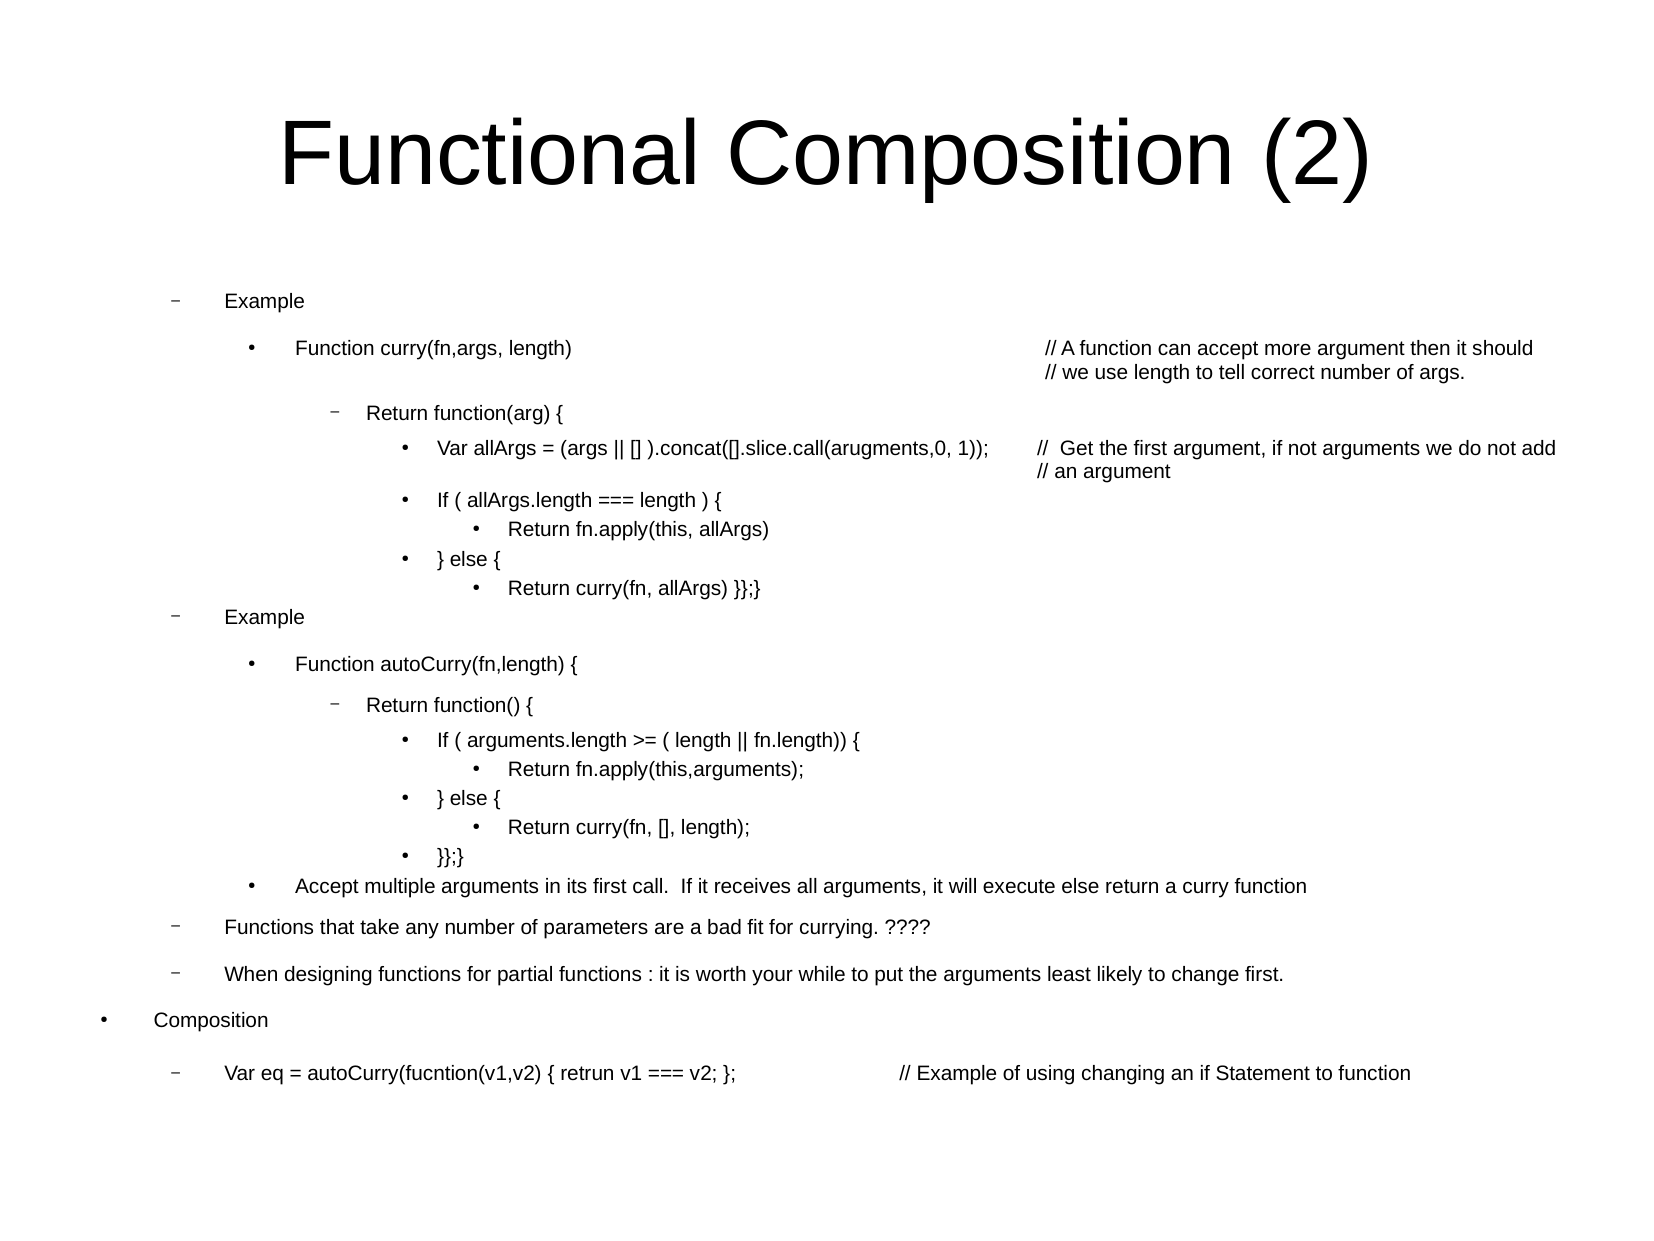

# Functional Composition (2)
Example
Function curry(fn,args, length)						 	// A function can accept more argument then it should 								// we use length to tell correct number of args.
Return function(arg) {
Var allArgs = (args || [] ).concat([].slice.call(arugments,0, 1));	// Get the first argument, if not arguments we do not add 								// an argument
If ( allArgs.length === length ) {
Return fn.apply(this, allArgs)
} else {
Return curry(fn, allArgs) }};}
Example
Function autoCurry(fn,length) {
Return function() {
If ( arguments.length >= ( length || fn.length)) {
Return fn.apply(this,arguments);
} else {
Return curry(fn, [], length);
}};}
Accept multiple arguments in its first call. If it receives all arguments, it will execute else return a curry function
Functions that take any number of parameters are a bad fit for currying. ????
When designing functions for partial functions : it is worth your while to put the arguments least likely to change first.
Composition
Var eq = autoCurry(fucntion(v1,v2) { retrun v1 === v2; };			// Example of using changing an if Statement to function